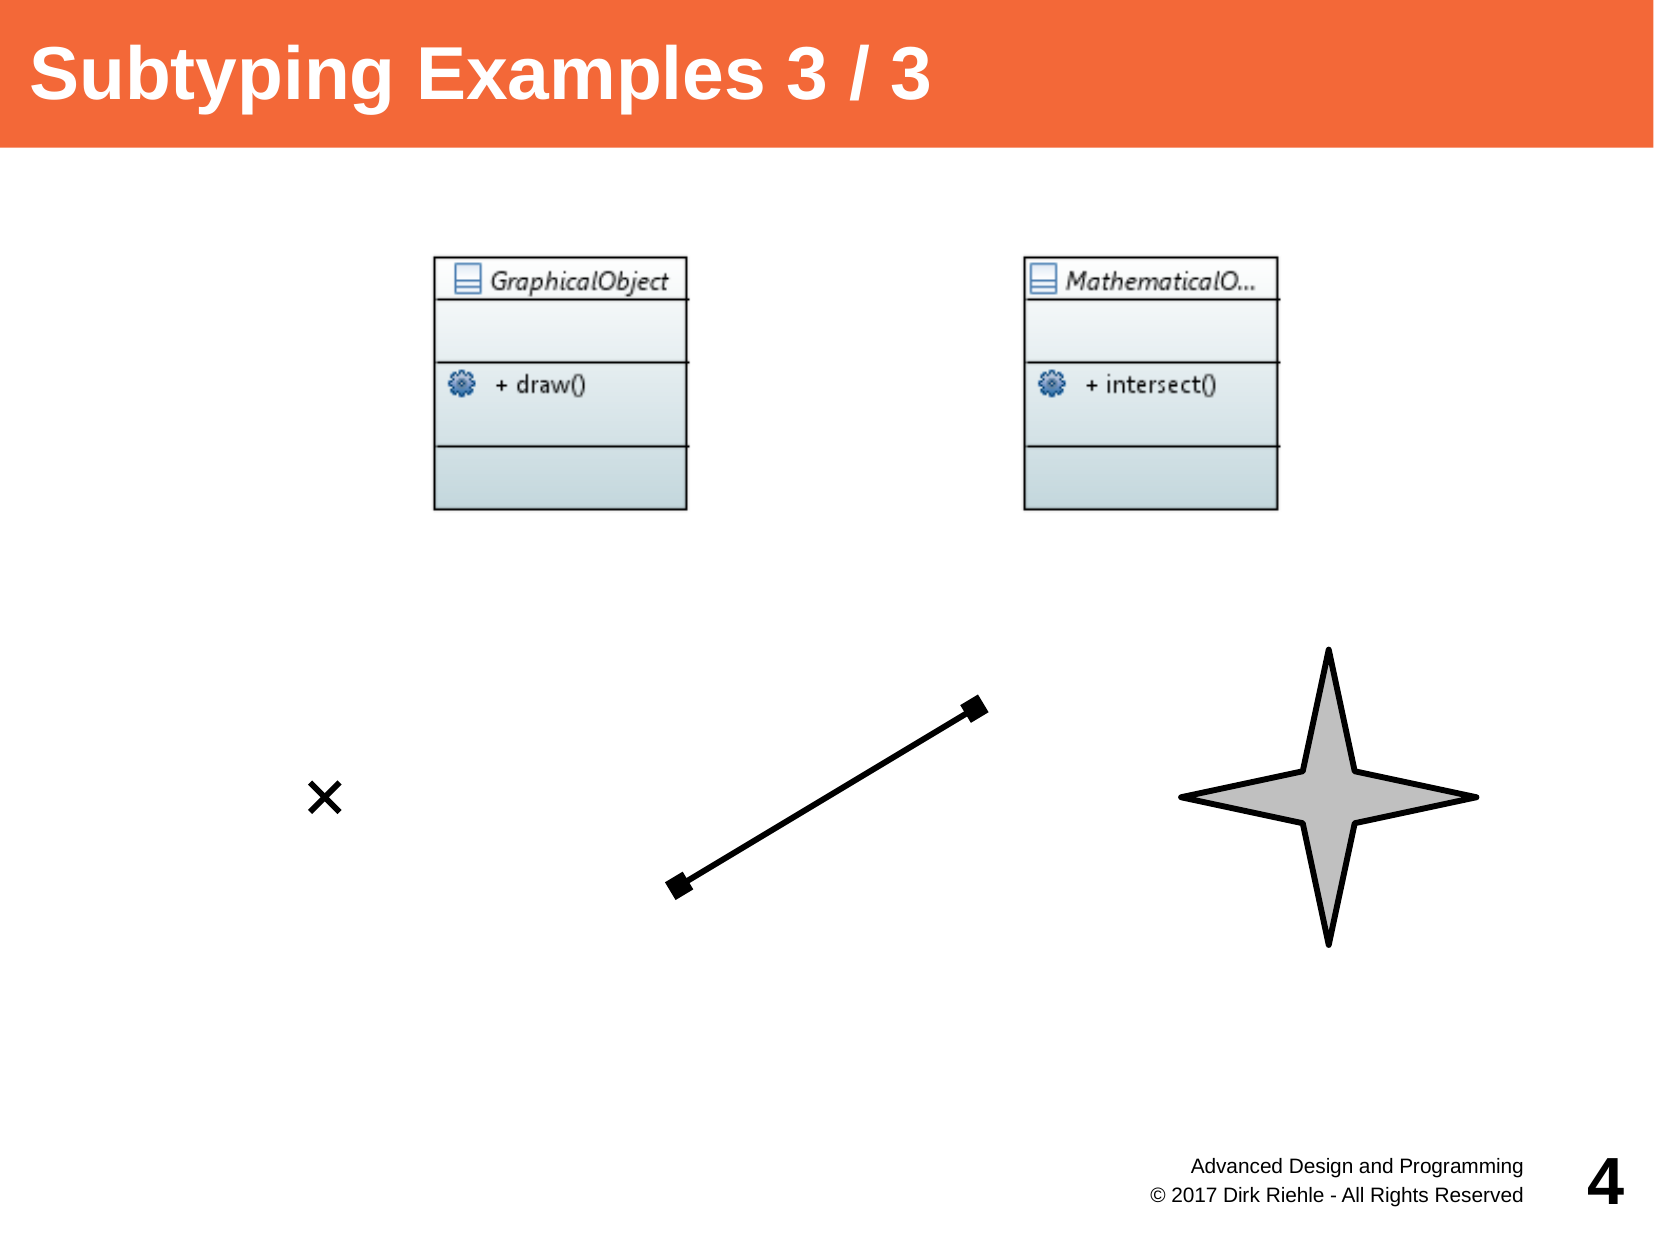

# Subtyping Examples 3 / 3
Advanced Design and Programming
4
© 2017 Dirk Riehle - All Rights Reserved